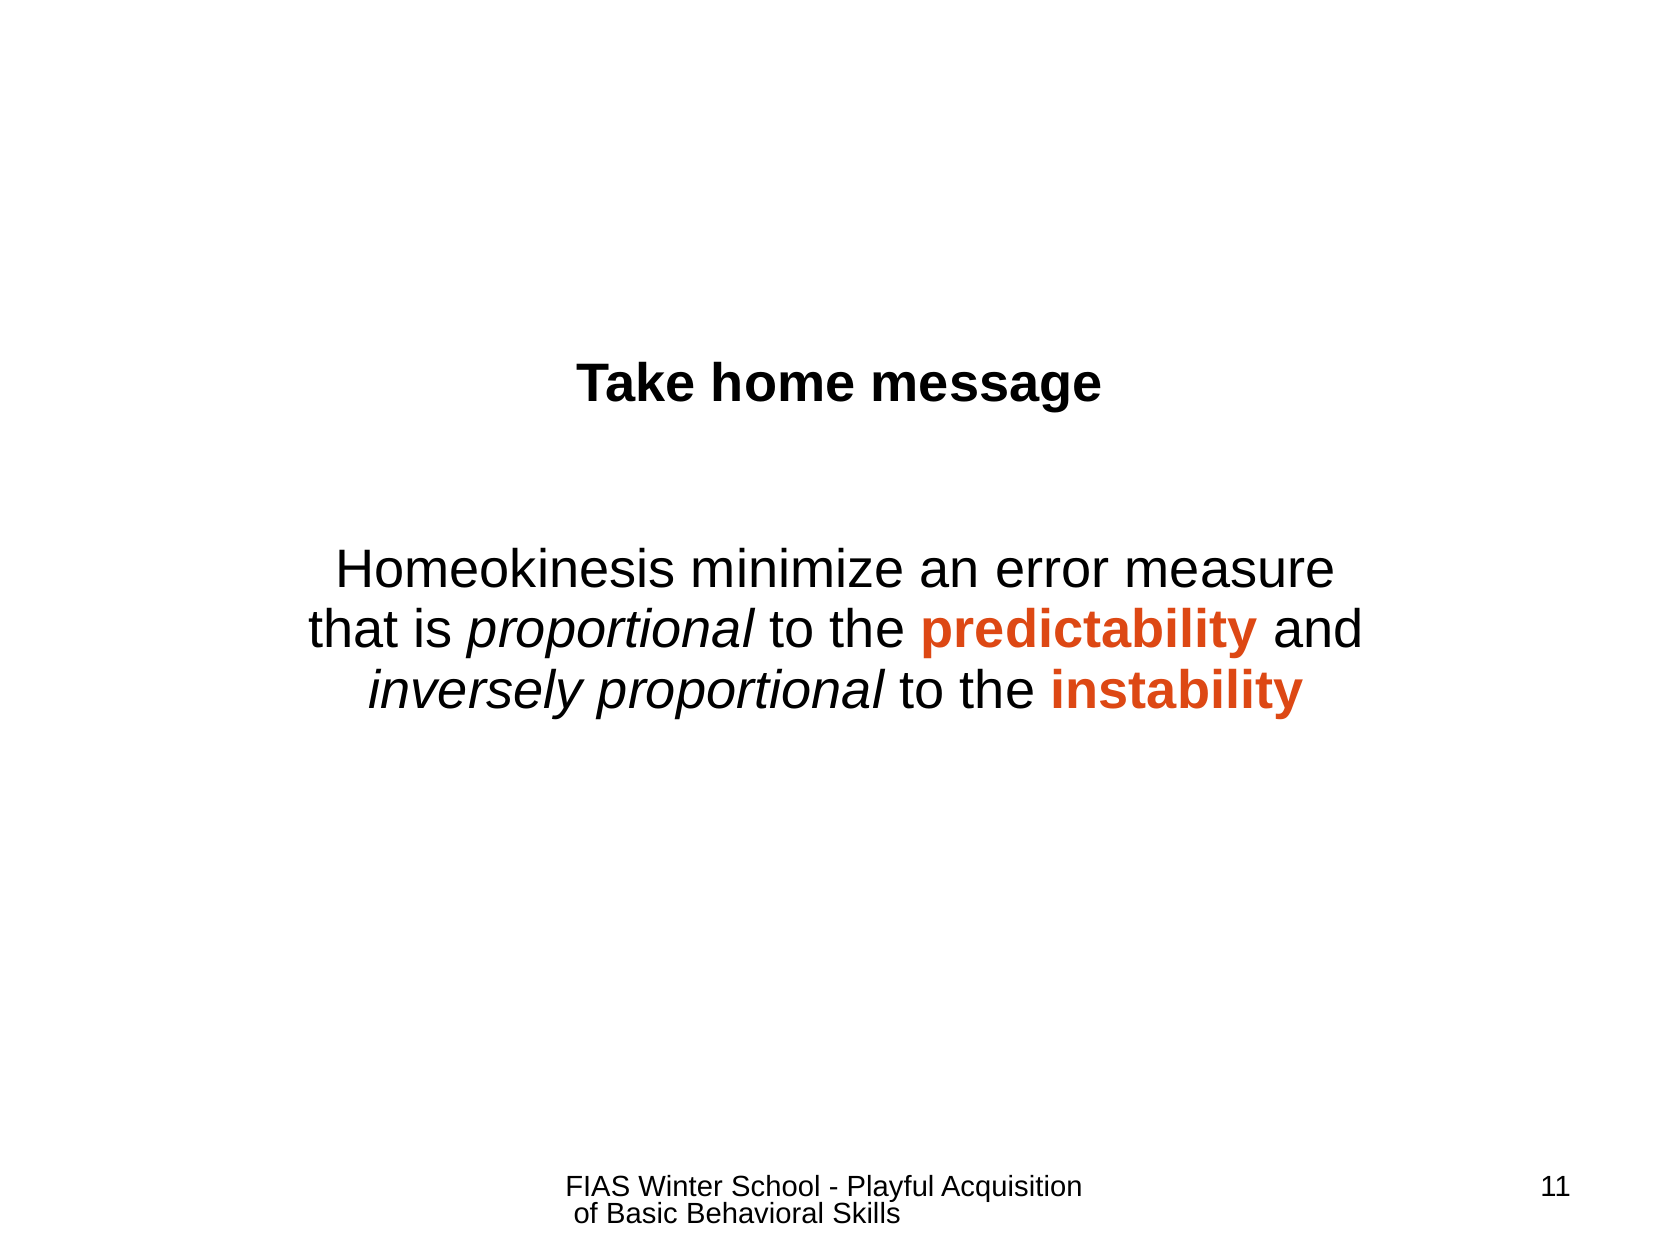

Take home message
Homeokinesis minimize an error measure that is proportional to the predictability and inversely proportional to the instability
FIAS Winter School - Playful Acquisition of Basic Behavioral Skills
11